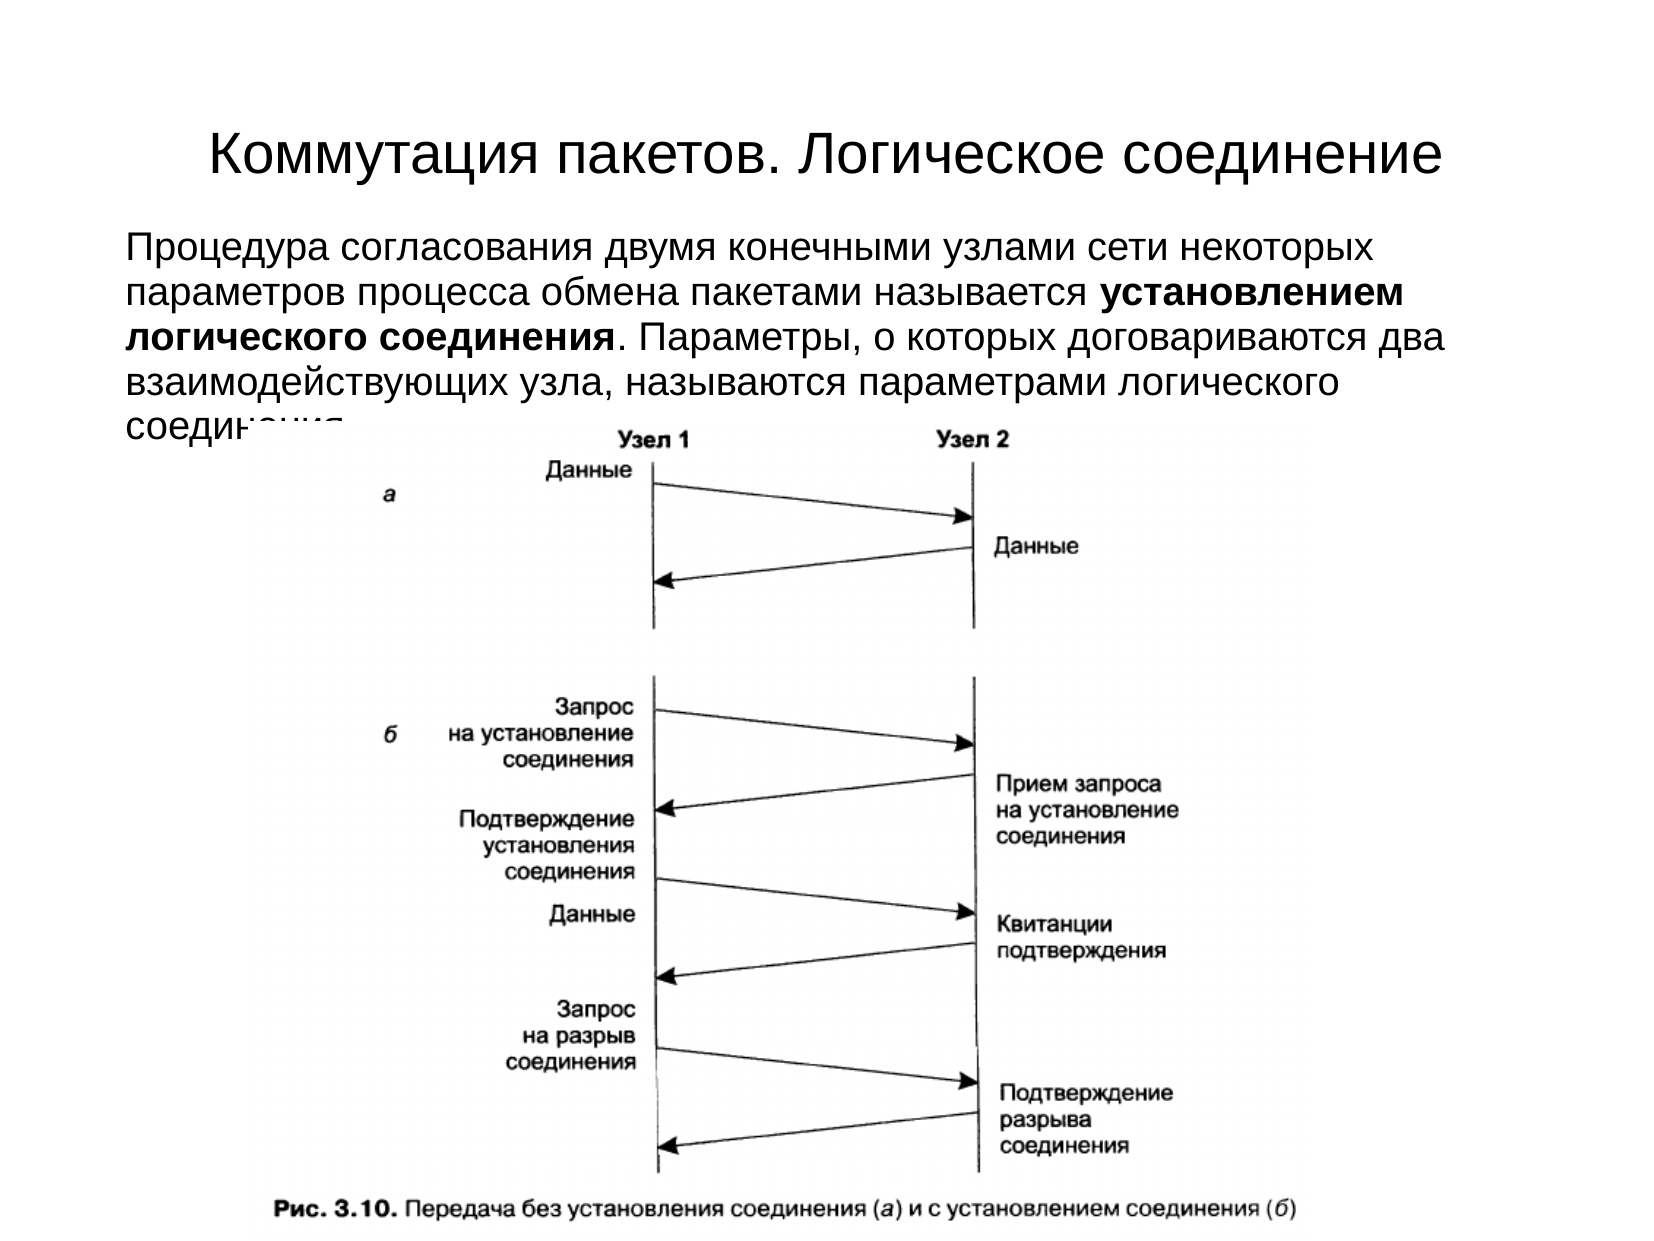

# Коммутация пакетов. Логическое соединение
Процедура согласования двумя конечными узлами сети некоторых параметров процесса обмена пакетами называется установлением логического соединения. Параметры, о которых договариваются два взаимодействующих узла, называются параметрами логического соединения.